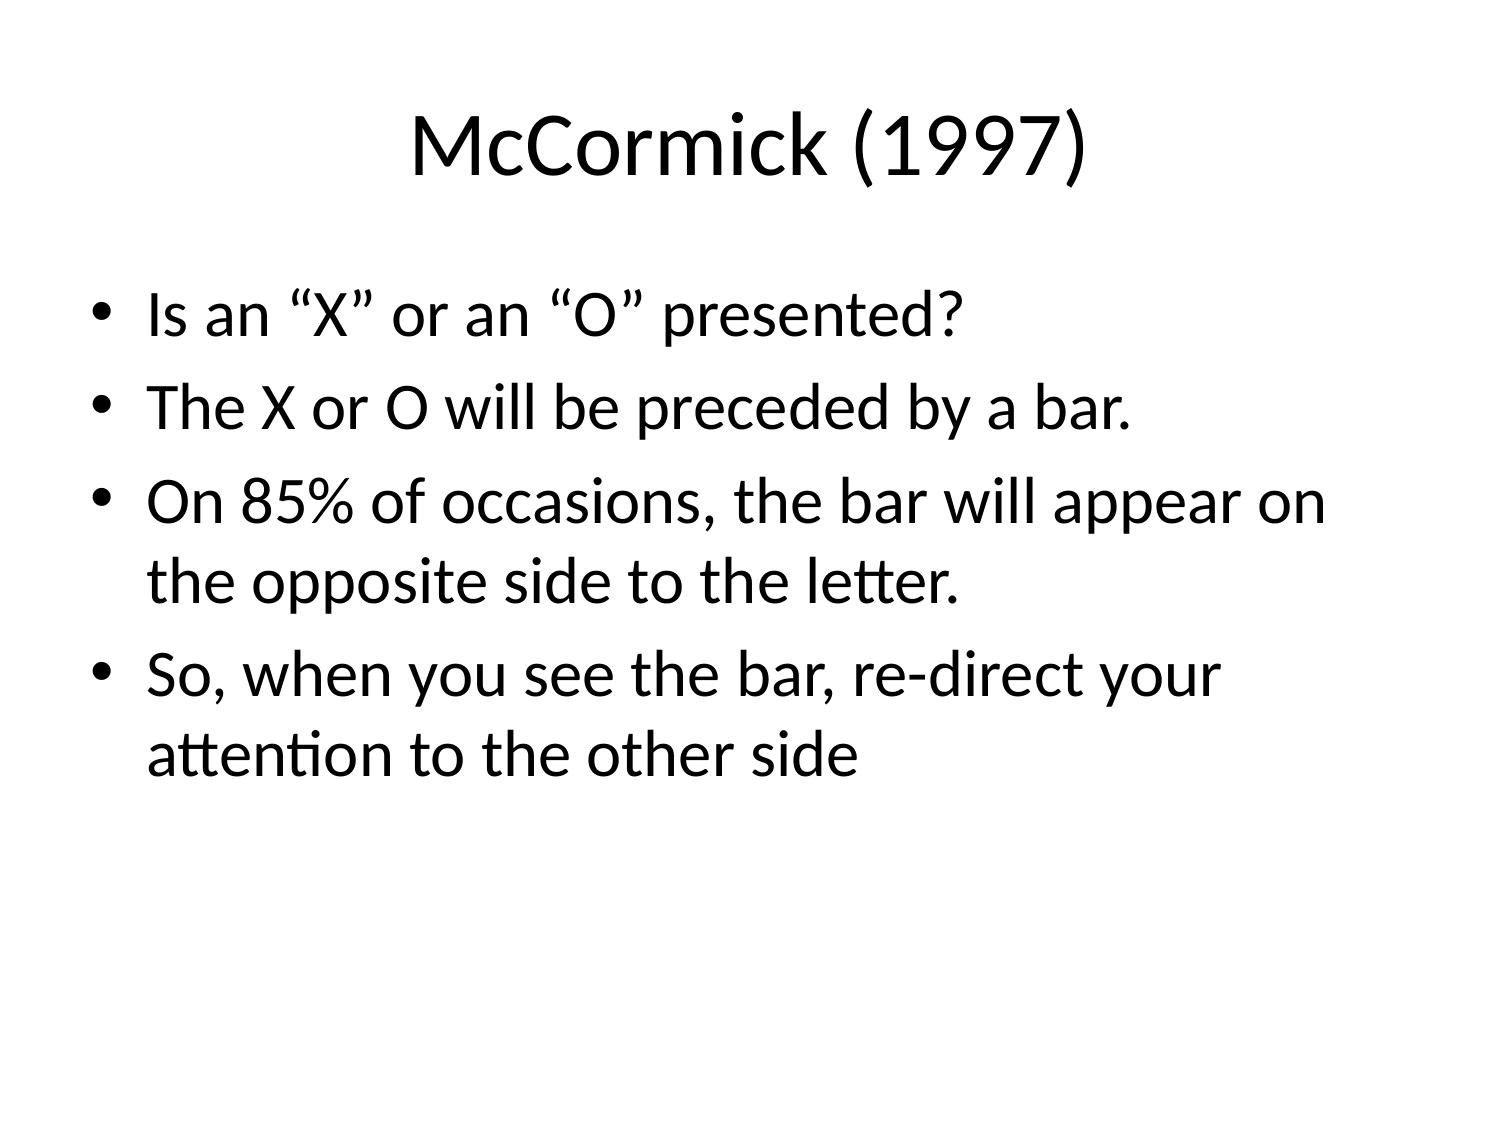

# McCormick (1997)
Is an “X” or an “O” presented?
The X or O will be preceded by a bar.
On 85% of occasions, the bar will appear on the opposite side to the letter.
So, when you see the bar, re-direct your attention to the other side